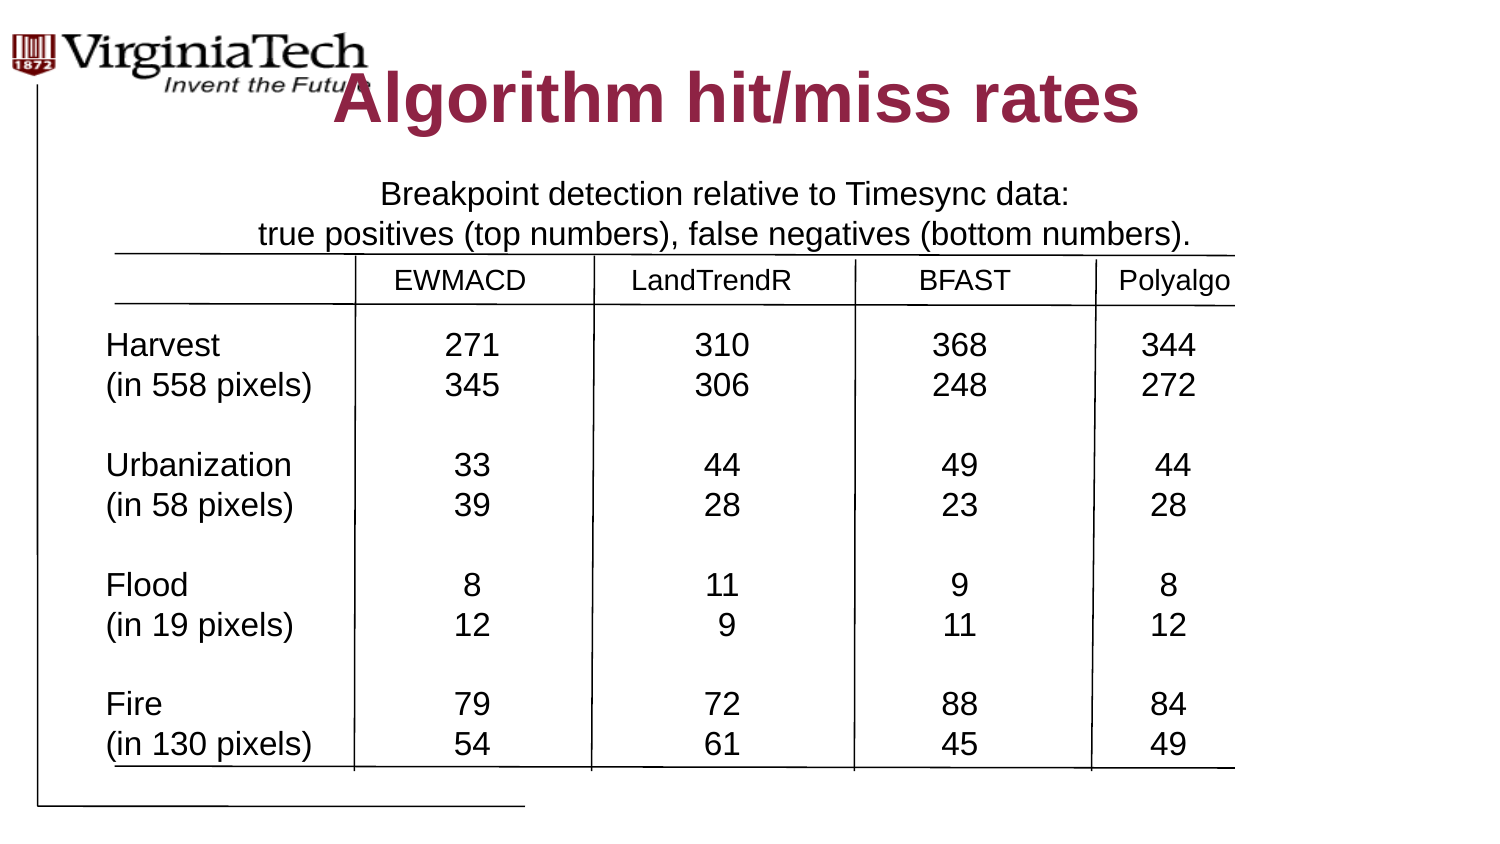

# Algorithm hit/miss rates
Breakpoint detection relative to Timesync data:
true positives (top numbers), false negatives (bottom numbers).
EWMACD
LandTrendR
BFAST
Polyalgo
Harvest
(in 558 pixels)
Urbanization
(in 58 pixels)
Flood
(in 19 pixels)
Fire
(in 130 pixels)
271
345
33
39
8
12
79
54
310
306
44
28
11
 9
72
61
368
248
49
23
9
11
88
45
344
272
 44
28
8
12
84
49